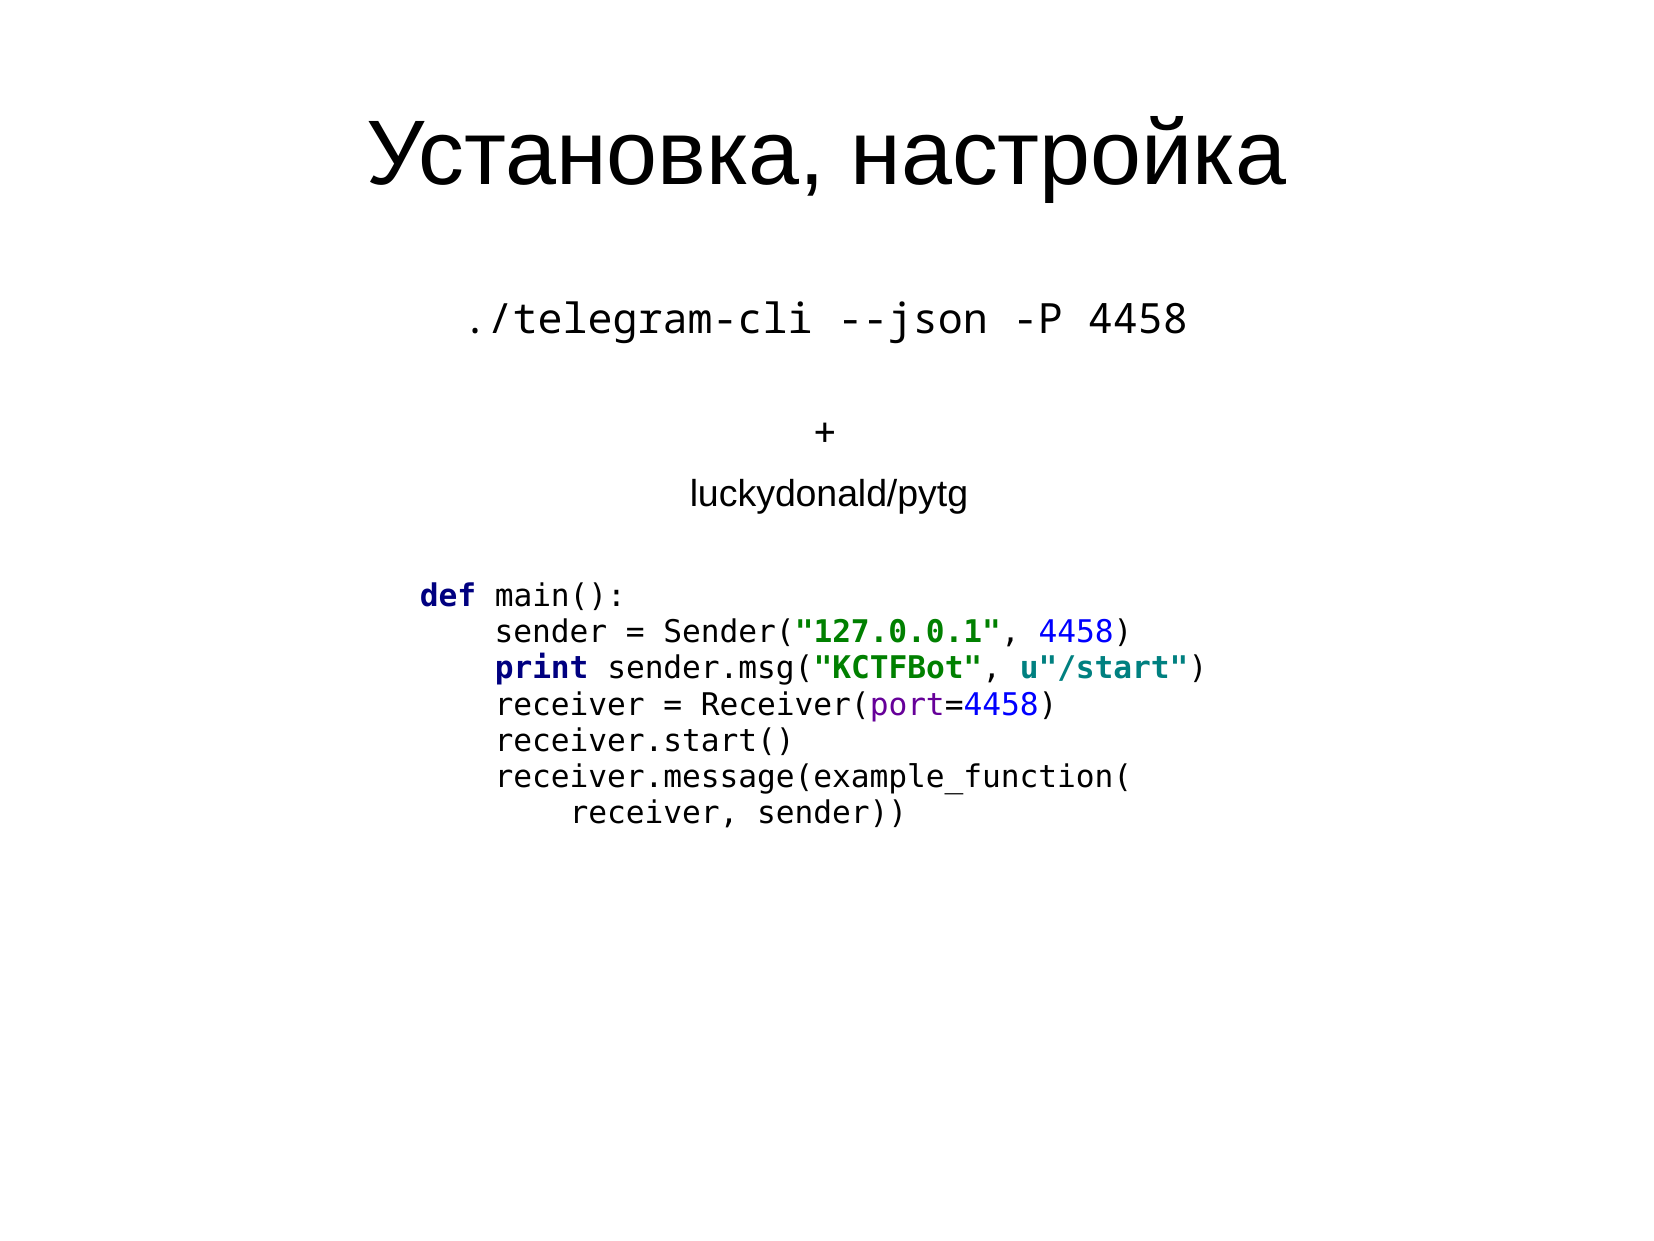

# Установка, настройка
./telegram-cli --json -P 4458
+
luckydonald/pytg
def main():
 sender = Sender("127.0.0.1", 4458)
 print sender.msg("KCTFBot", u"/start")
 receiver = Receiver(port=4458)
 receiver.start()
 receiver.message(example_function(
 receiver, sender))